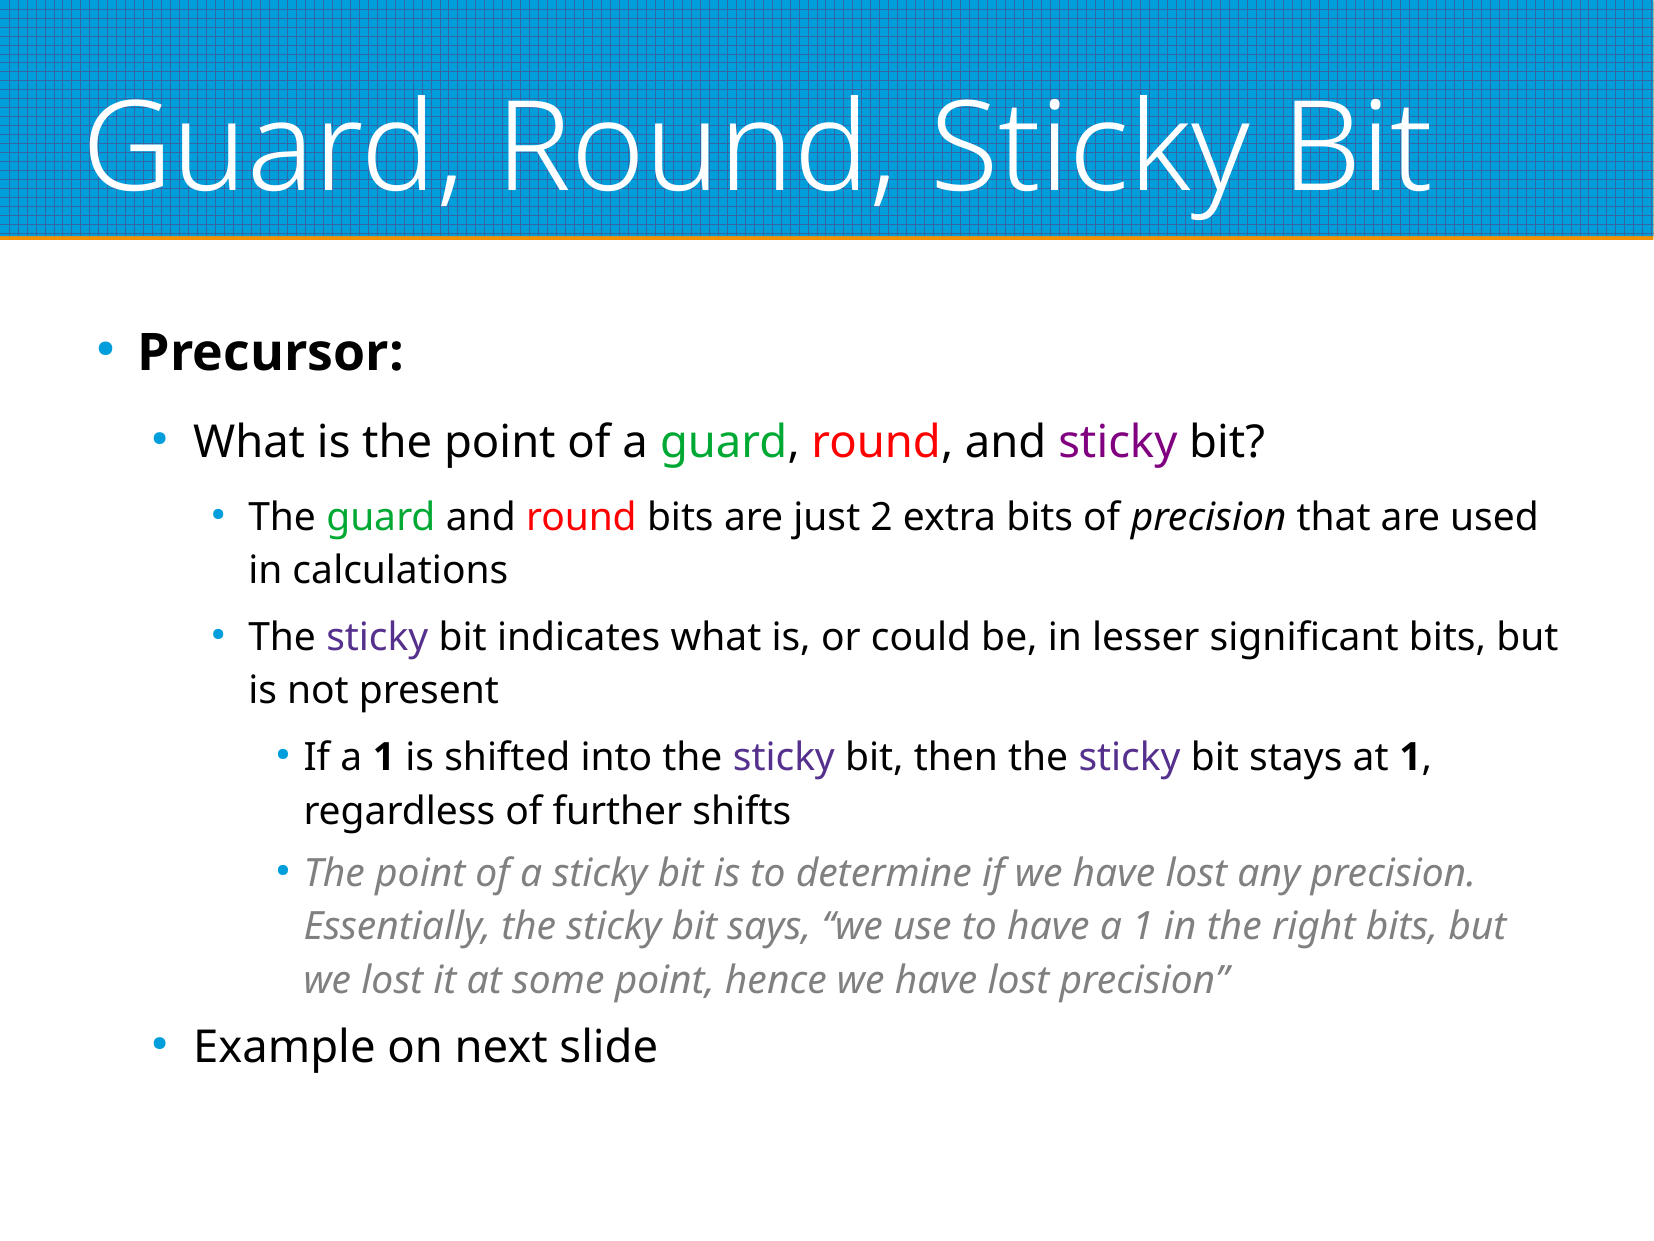

# Guard, Round, Sticky Bit
Precursor:
What is the point of a guard, round, and sticky bit?
The guard and round bits are just 2 extra bits of precision that are used in calculations
The sticky bit indicates what is, or could be, in lesser significant bits, but is not present
If a 1 is shifted into the sticky bit, then the sticky bit stays at 1, regardless of further shifts
The point of a sticky bit is to determine if we have lost any precision. Essentially, the sticky bit says, ‘‘we use to have a 1 in the right bits, but we lost it at some point, hence we have lost precision’’
Example on next slide